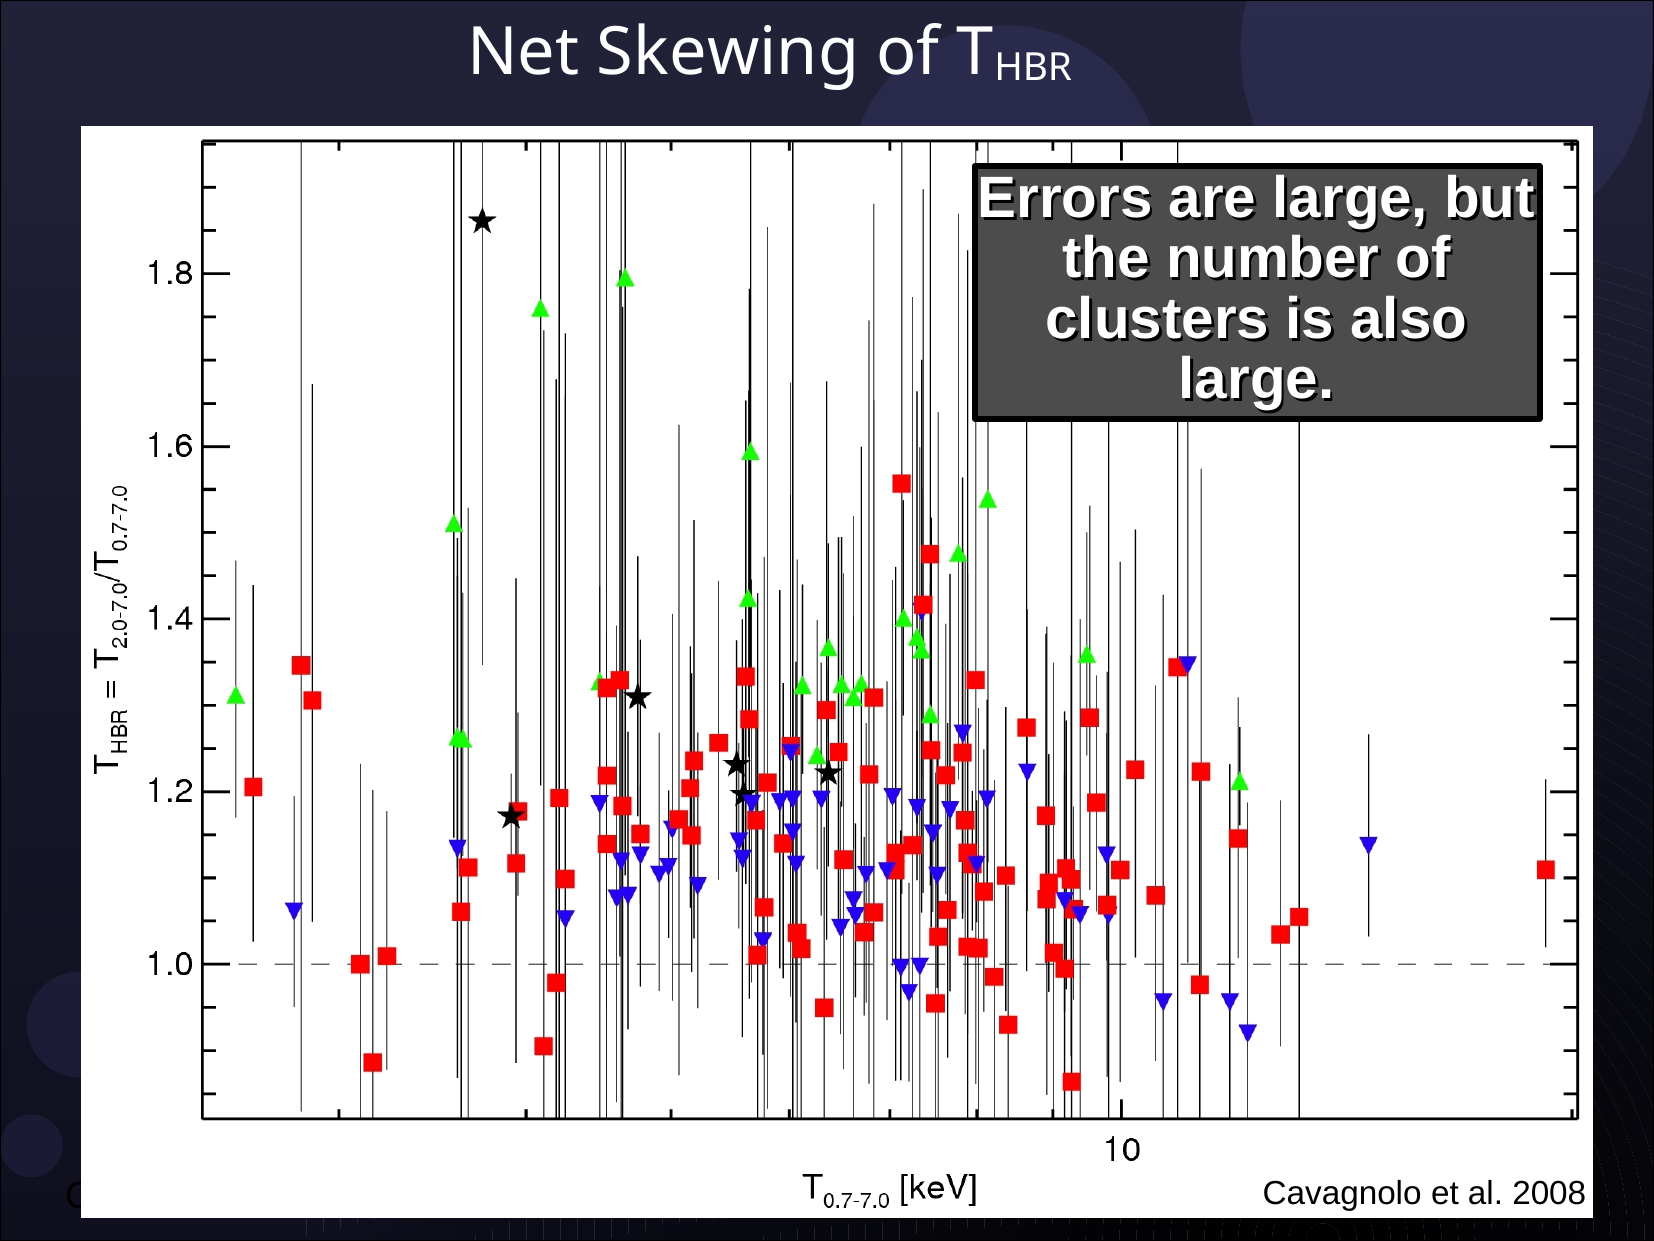

Net Skewing of THBR
Errors are large, but the number of clusters is also large.
THBR = 1.16 (SD 0.12 ; SDOM 0.01)
Black Stars: THBR > 1.1 + CC
Green Triangles: THBR > 1.1 + NCC
Red Squares: NCC
Blue Inverted Triangles: CC
Cavagnolo et al. 2008
Cavagnolo et al. 2008